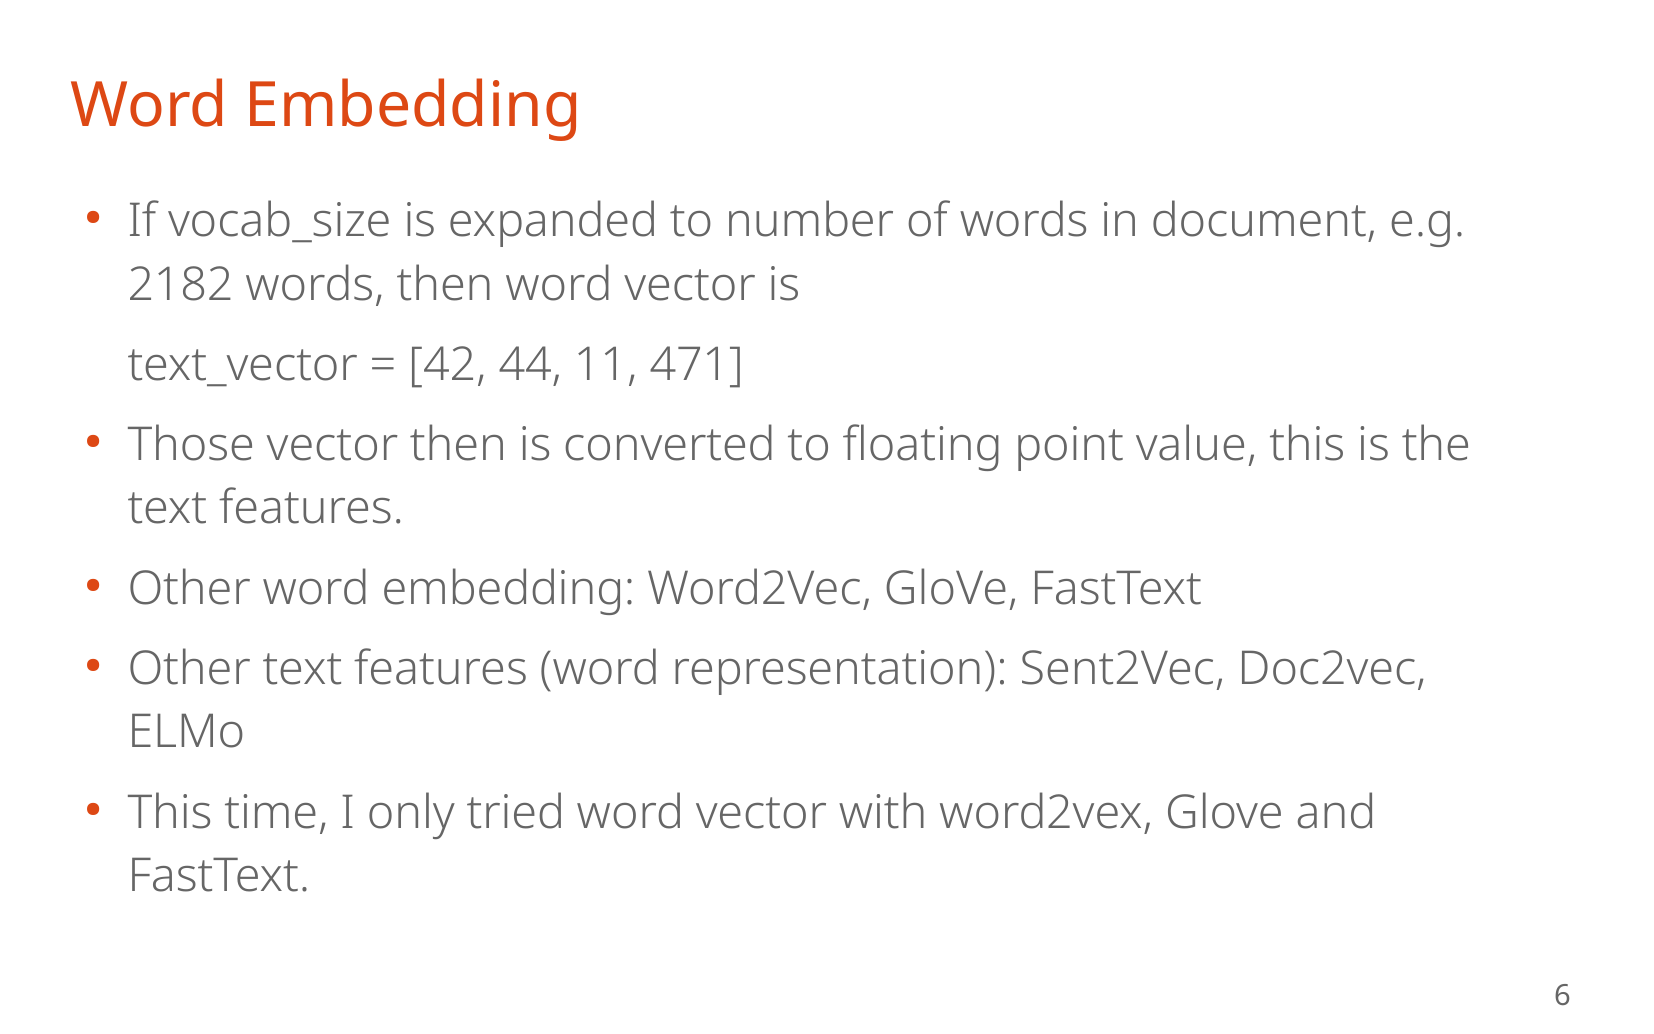

# Word Embedding
If vocab_size is expanded to number of words in document, e.g. 2182 words, then word vector is
text_vector = [42, 44, 11, 471]
Those vector then is converted to floating point value, this is the text features.
Other word embedding: Word2Vec, GloVe, FastText
Other text features (word representation): Sent2Vec, Doc2vec, ELMo
This time, I only tried word vector with word2vex, Glove and FastText.
6